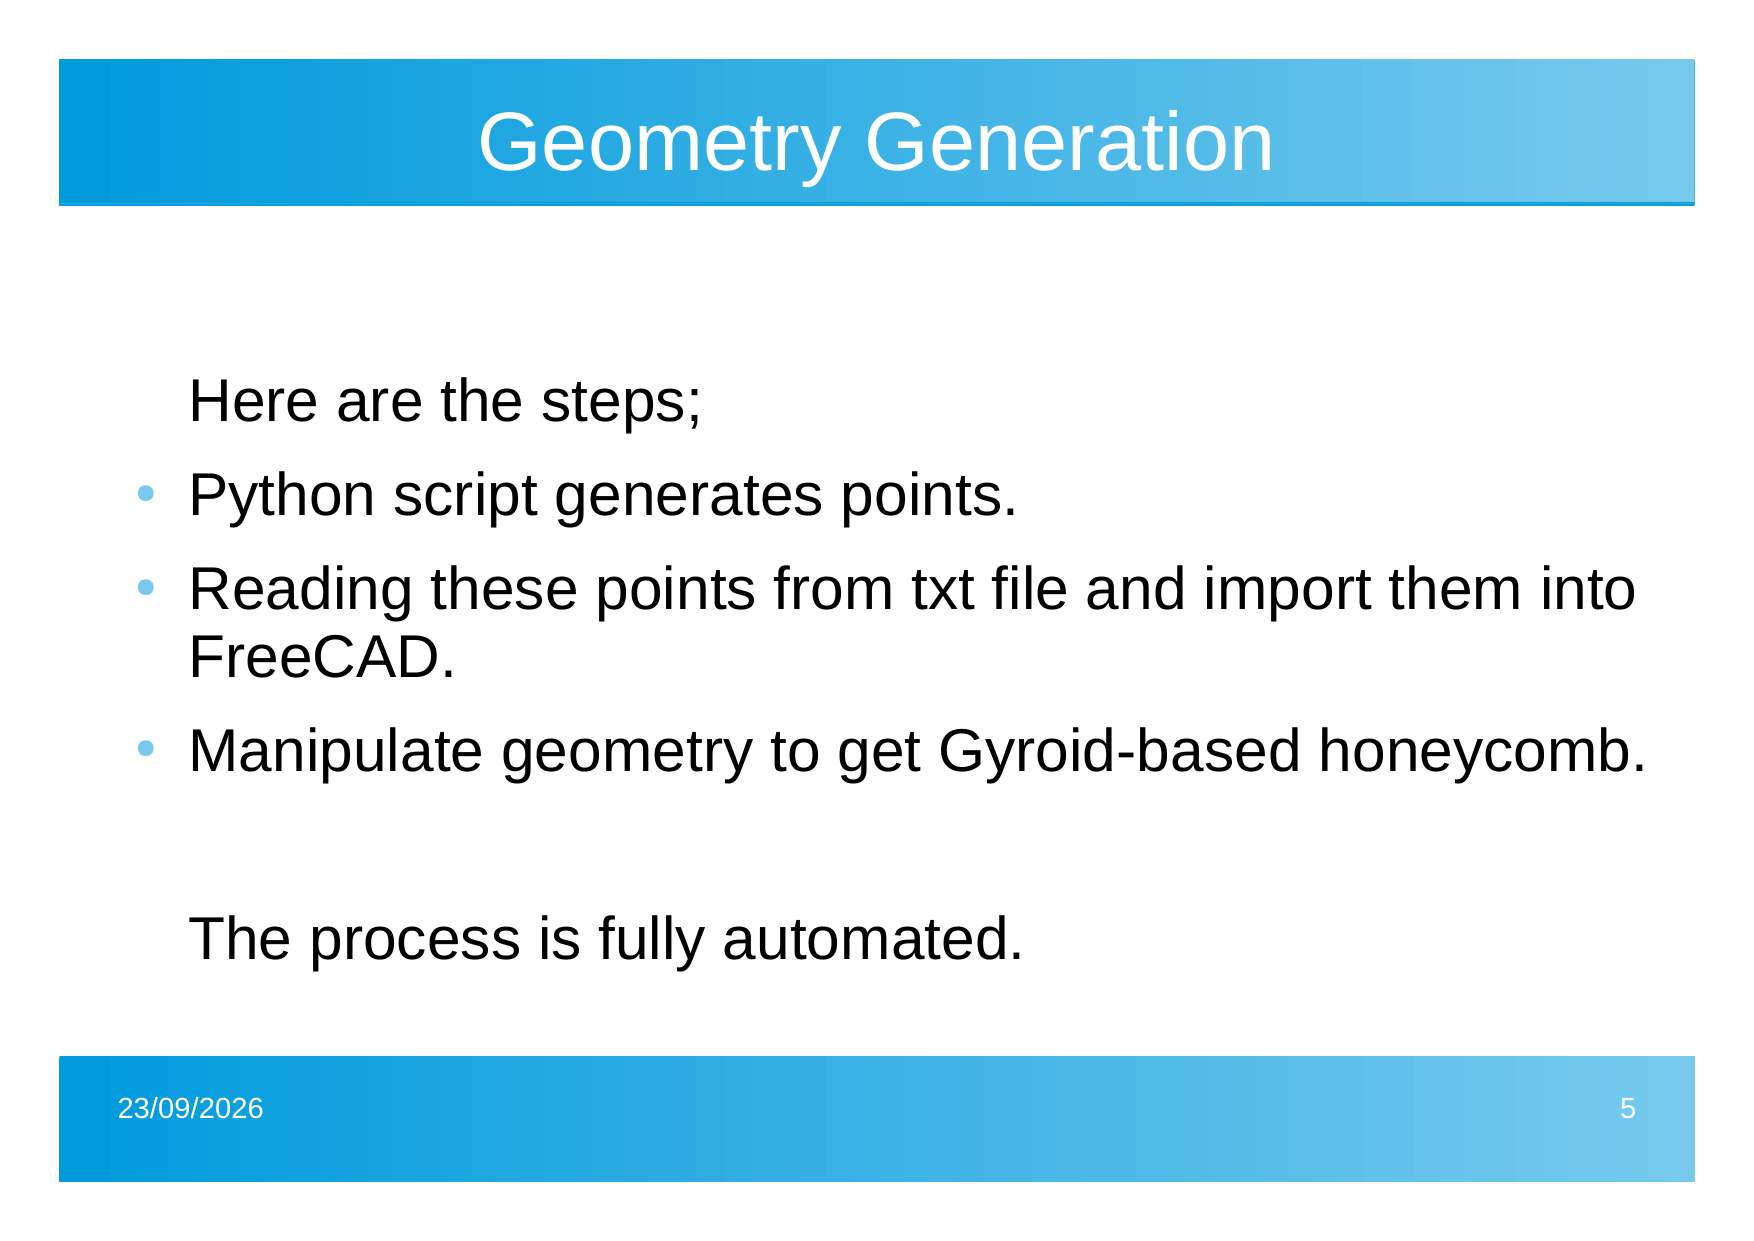

# Geometry Generation
Here are the steps;
Python script generates points.
Reading these points from txt file and import them into FreeCAD.
Manipulate geometry to get Gyroid-based honeycomb.
The process is fully automated.
5